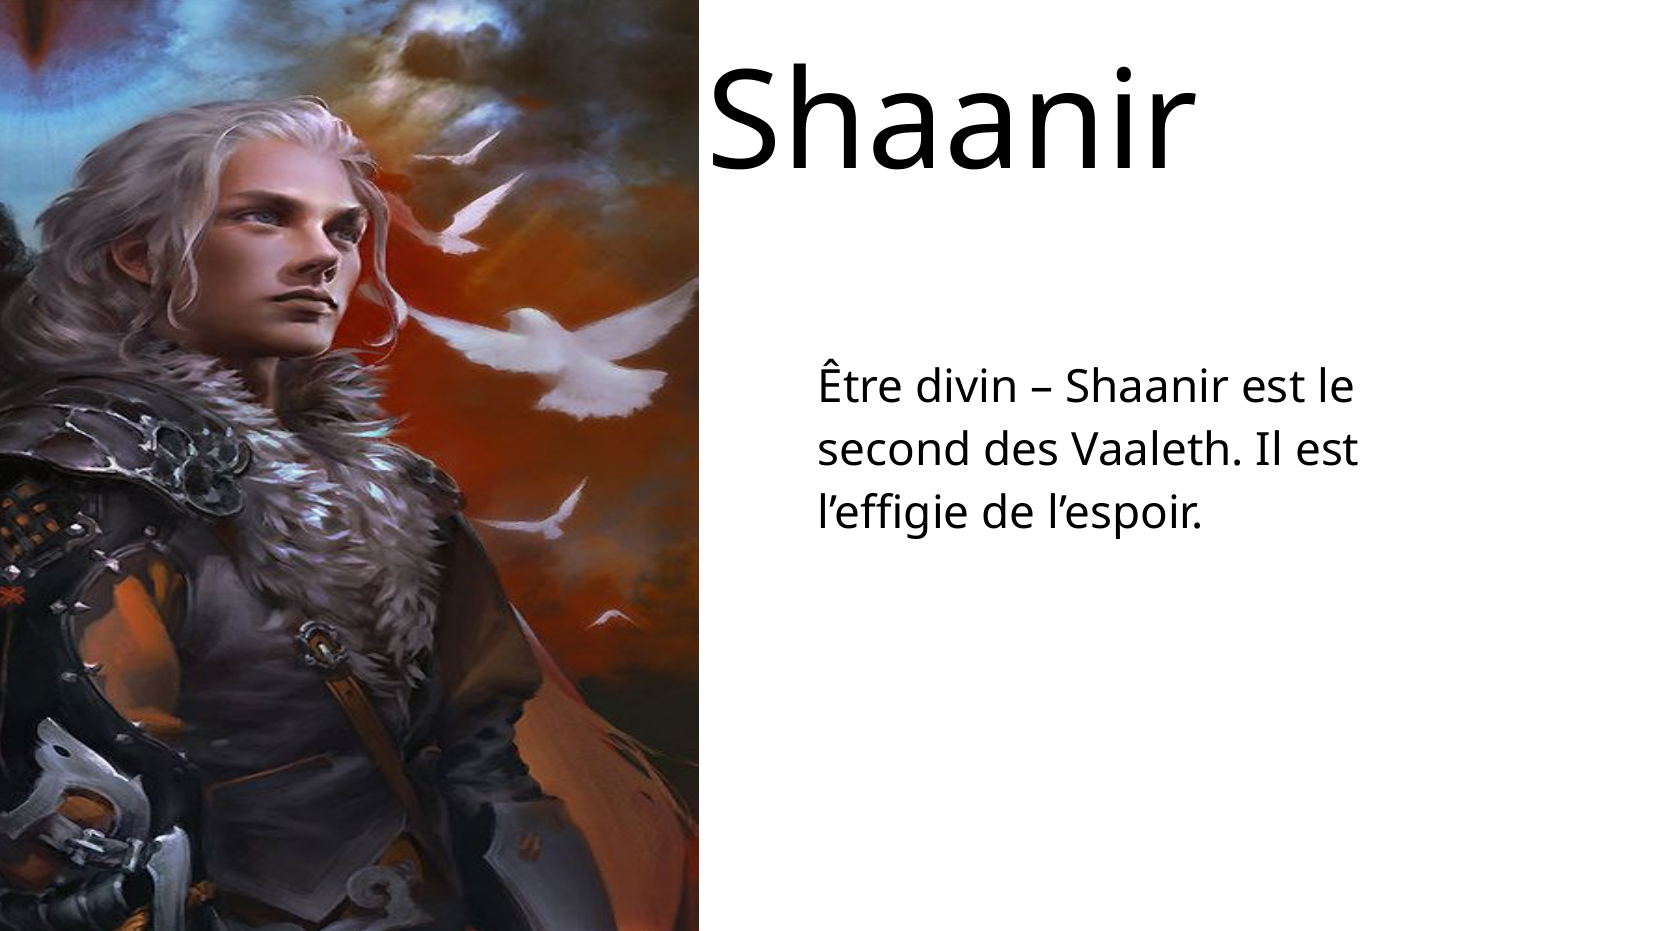

# Shaanir
Être divin – Shaanir est le second des Vaaleth. Il est l’effigie de l’espoir.